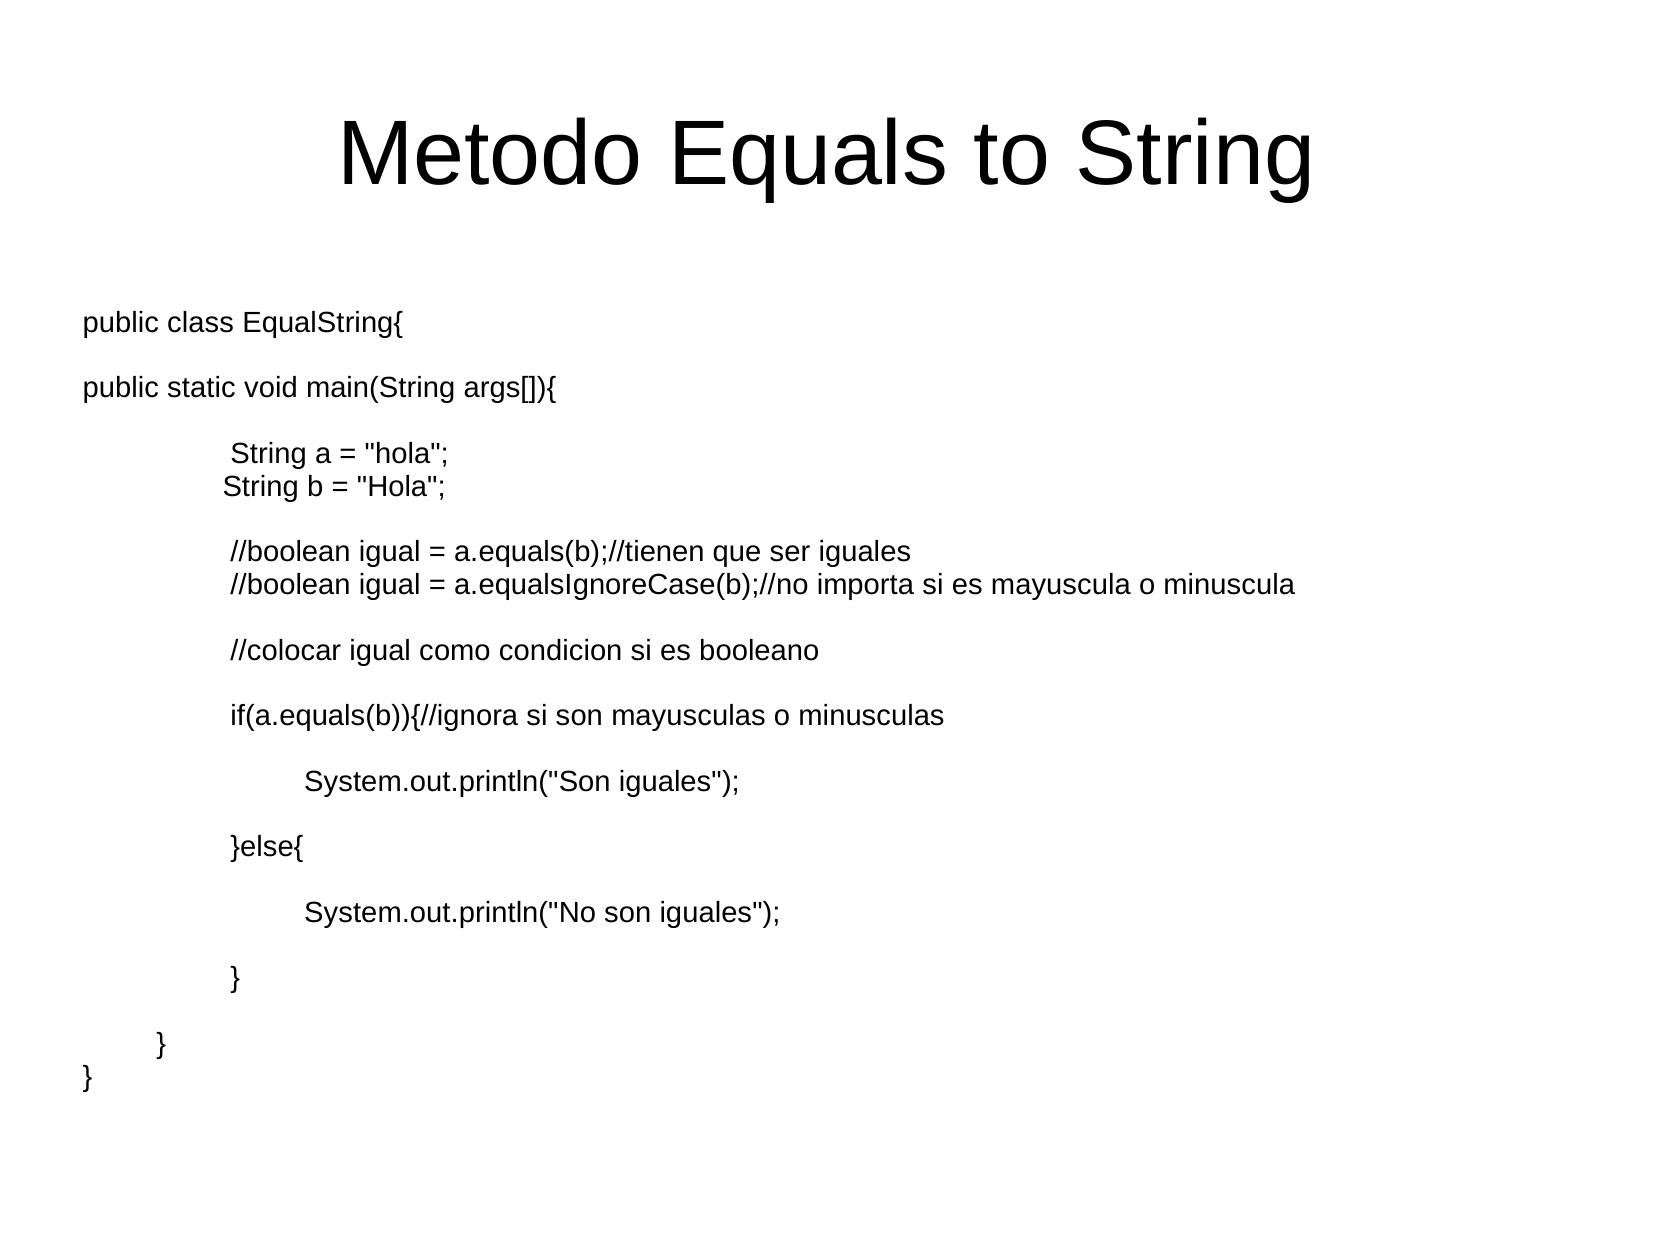

# Metodo Equals to String
public class EqualString{
public static void main(String args[]){
		String a = "hola";
	 String b = "Hola";
		//boolean igual = a.equals(b);//tienen que ser iguales
		//boolean igual = a.equalsIgnoreCase(b);//no importa si es mayuscula o minuscula
		//colocar igual como condicion si es booleano
		if(a.equals(b)){//ignora si son mayusculas o minusculas
			System.out.println("Son iguales");
		}else{
			System.out.println("No son iguales");
		}
	}
}